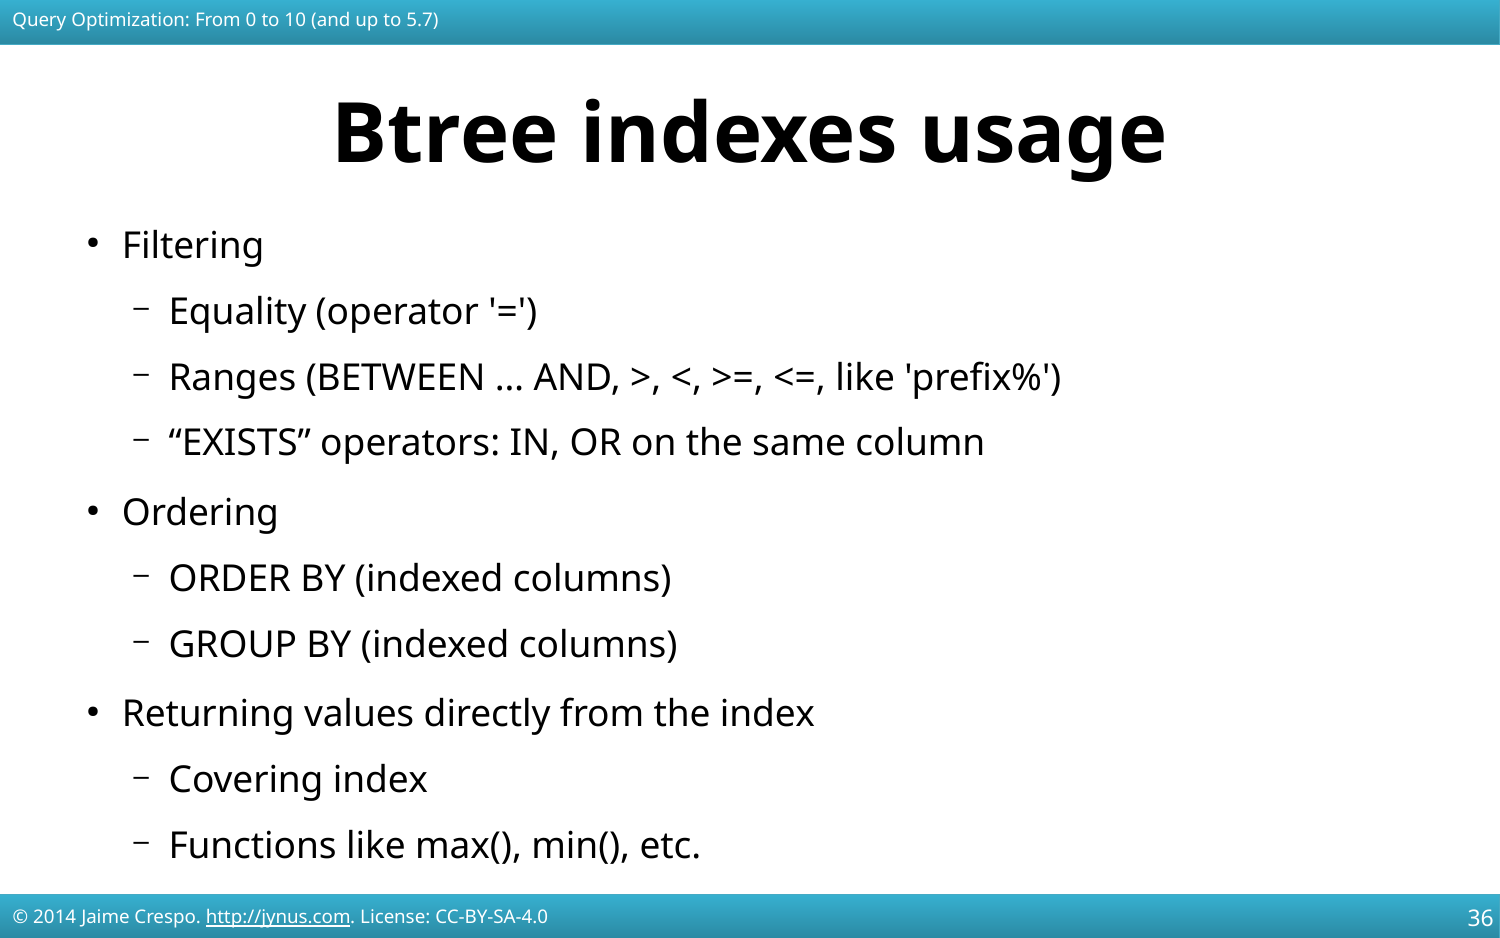

# Btree indexes usage
Filtering
Equality (operator '=')
Ranges (BETWEEN … AND, >, <, >=, <=, like 'prefix%')
“EXISTS” operators: IN, OR on the same column
Ordering
ORDER BY (indexed columns)
GROUP BY (indexed columns)
Returning values directly from the index
Covering index
Functions like max(), min(), etc.